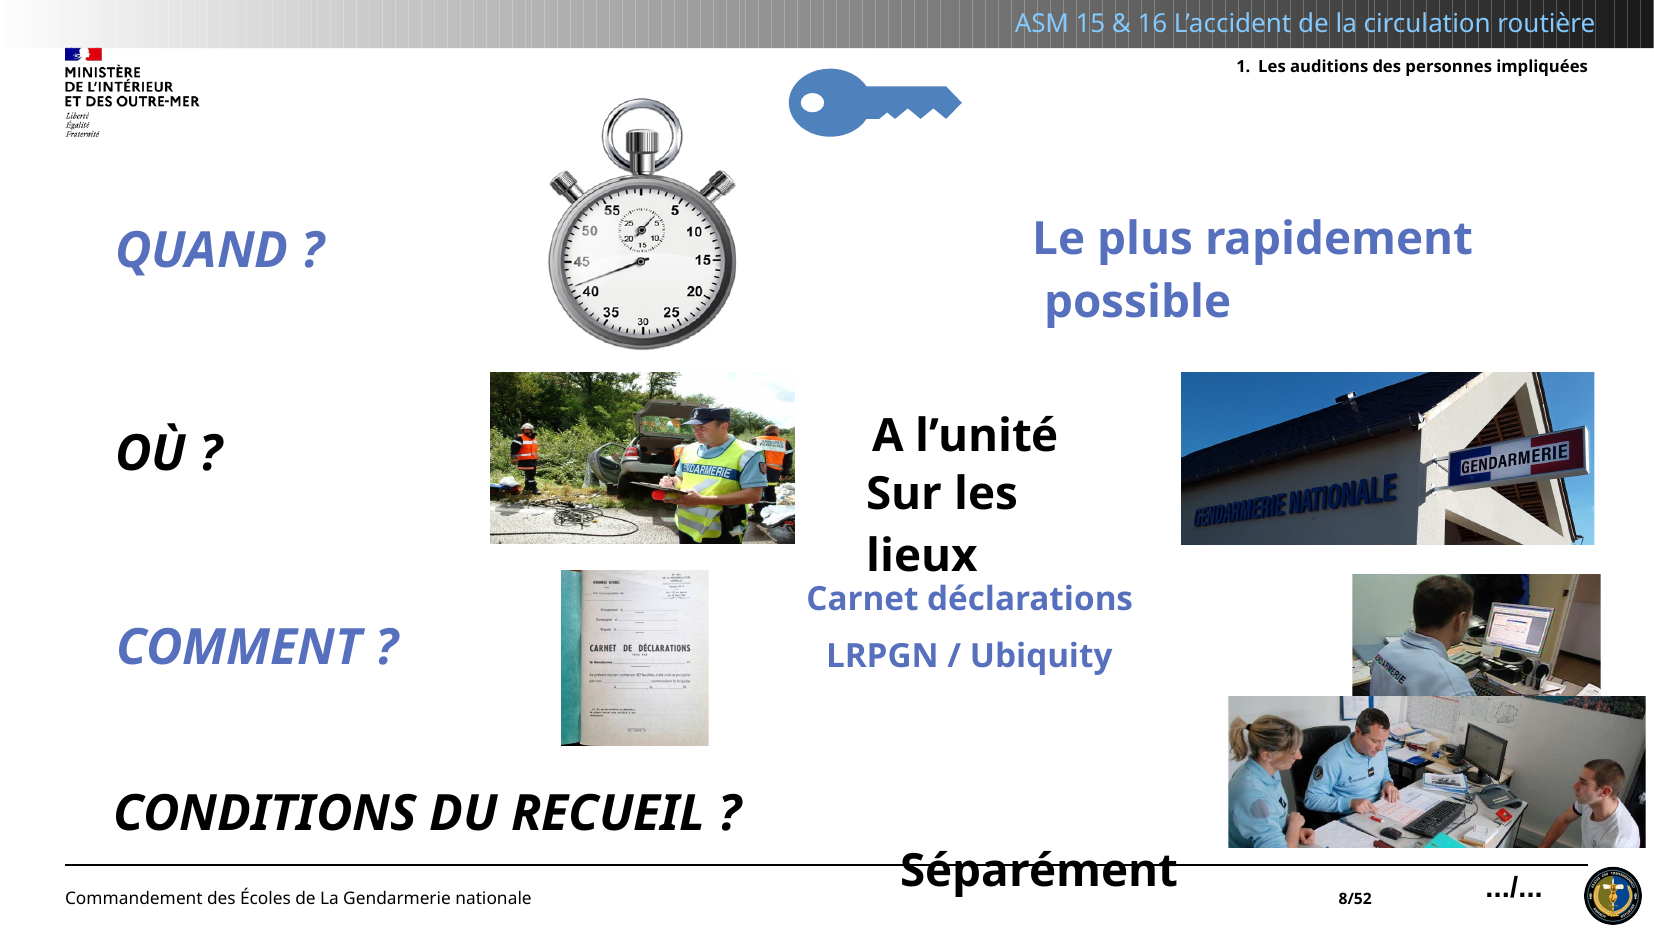

# LES AUDITIONS DES PERSONNES IMPLIQUÉES
 Le plus rapidement possible
QUAND ?
Sur les lieux
 A l’unité
OÙ ?
Carnet déclarations
COMMENT ?
LRPGN / Ubiquity
 Séparément
CONDITIONS DU RECUEIL ?
.../...